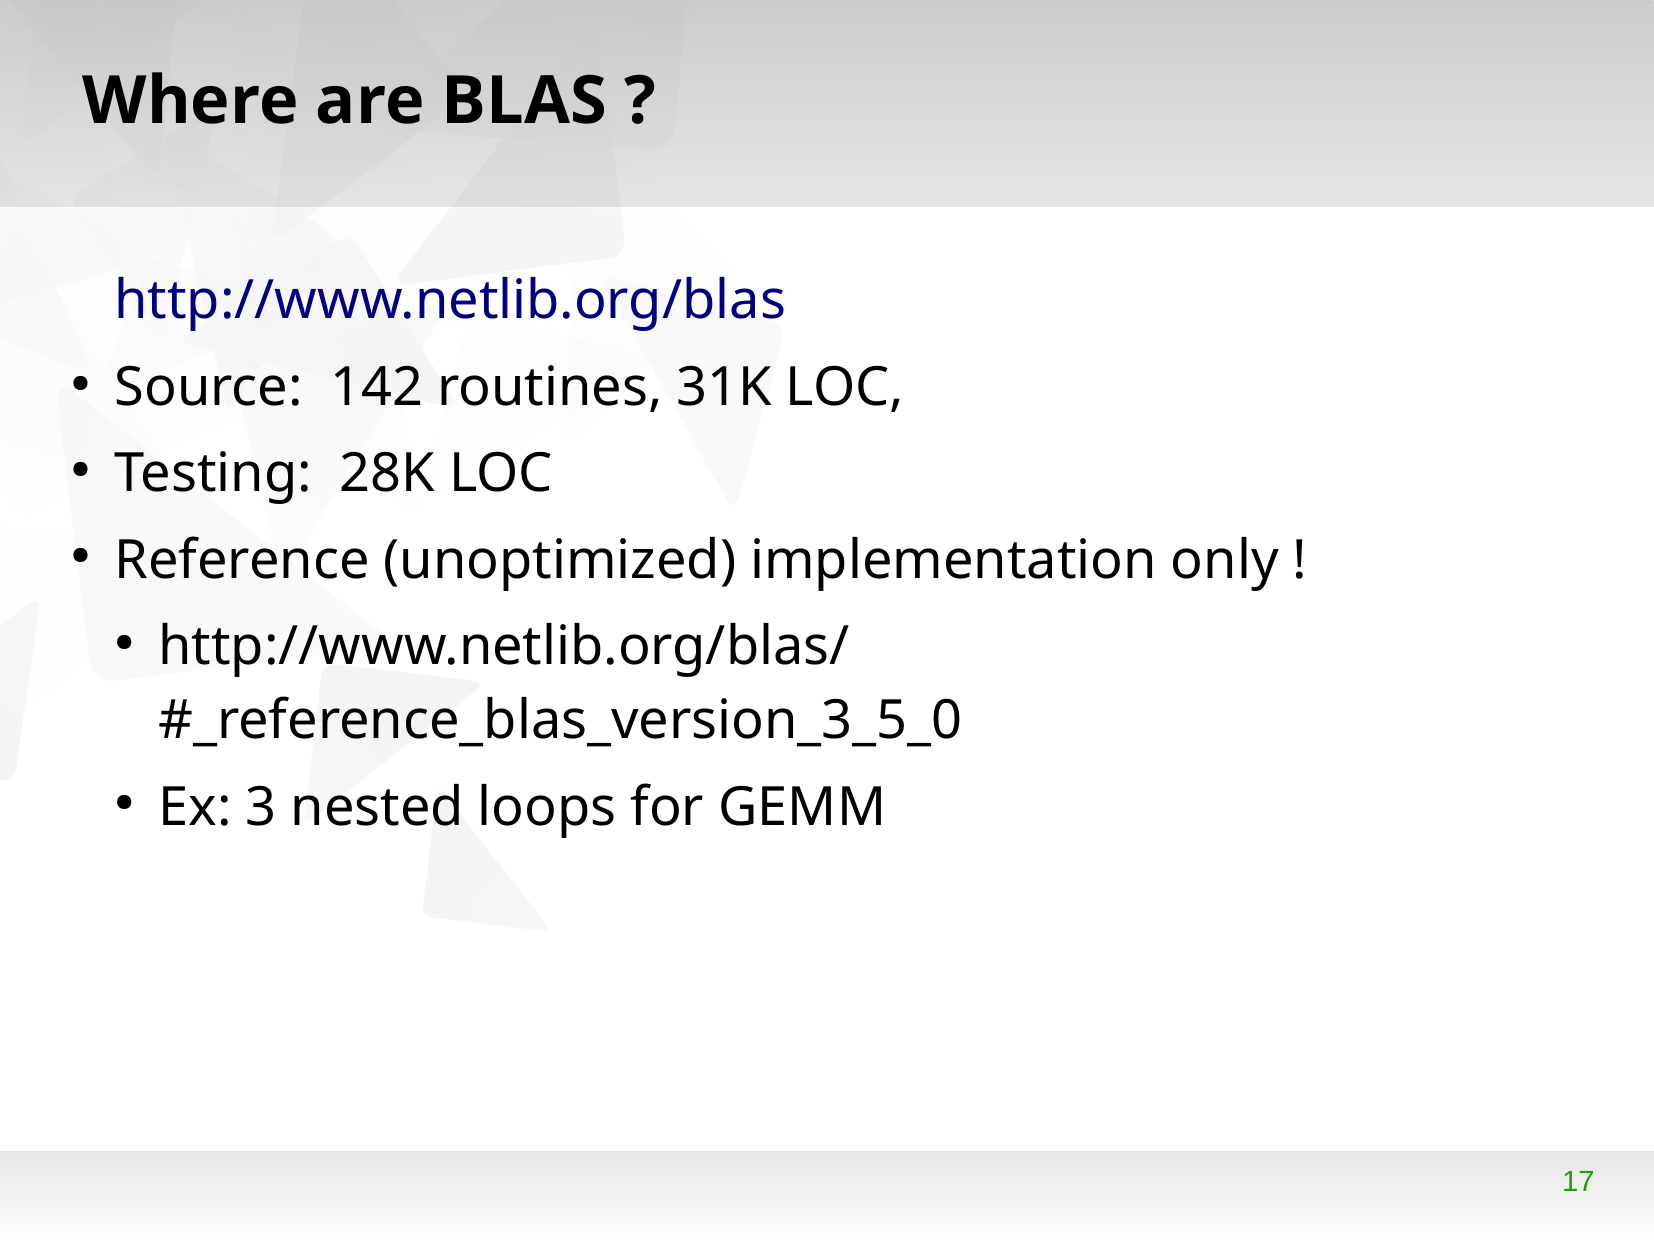

# Where are BLAS ?
http://www.netlib.org/blas
Source: 142 routines, 31K LOC,
Testing: 28K LOC
Reference (unoptimized) implementation only !
http://www.netlib.org/blas/#_reference_blas_version_3_5_0
Ex: 3 nested loops for GEMM
17